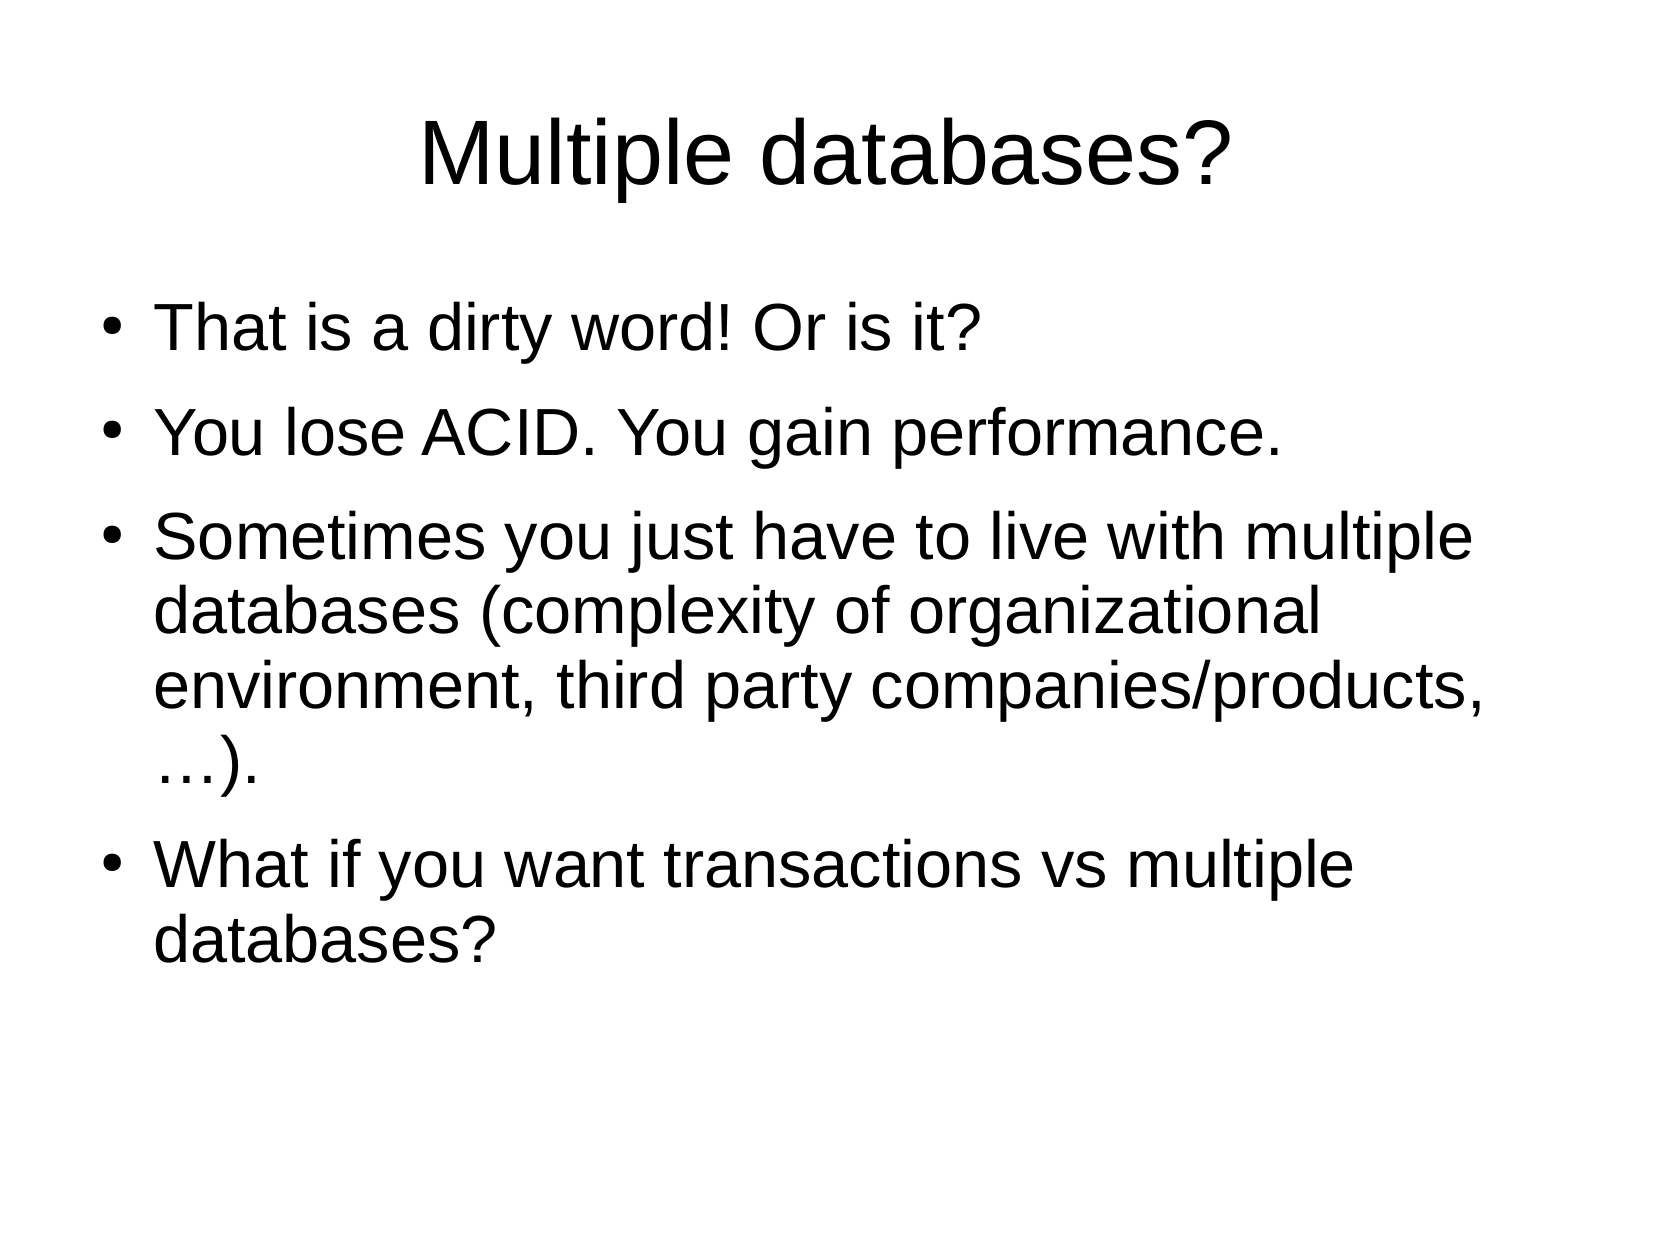

# Multiple databases?
That is a dirty word! Or is it?
You lose ACID. You gain performance.
Sometimes you just have to live with multiple databases (complexity of organizational environment, third party companies/products, …).
What if you want transactions vs multiple databases?